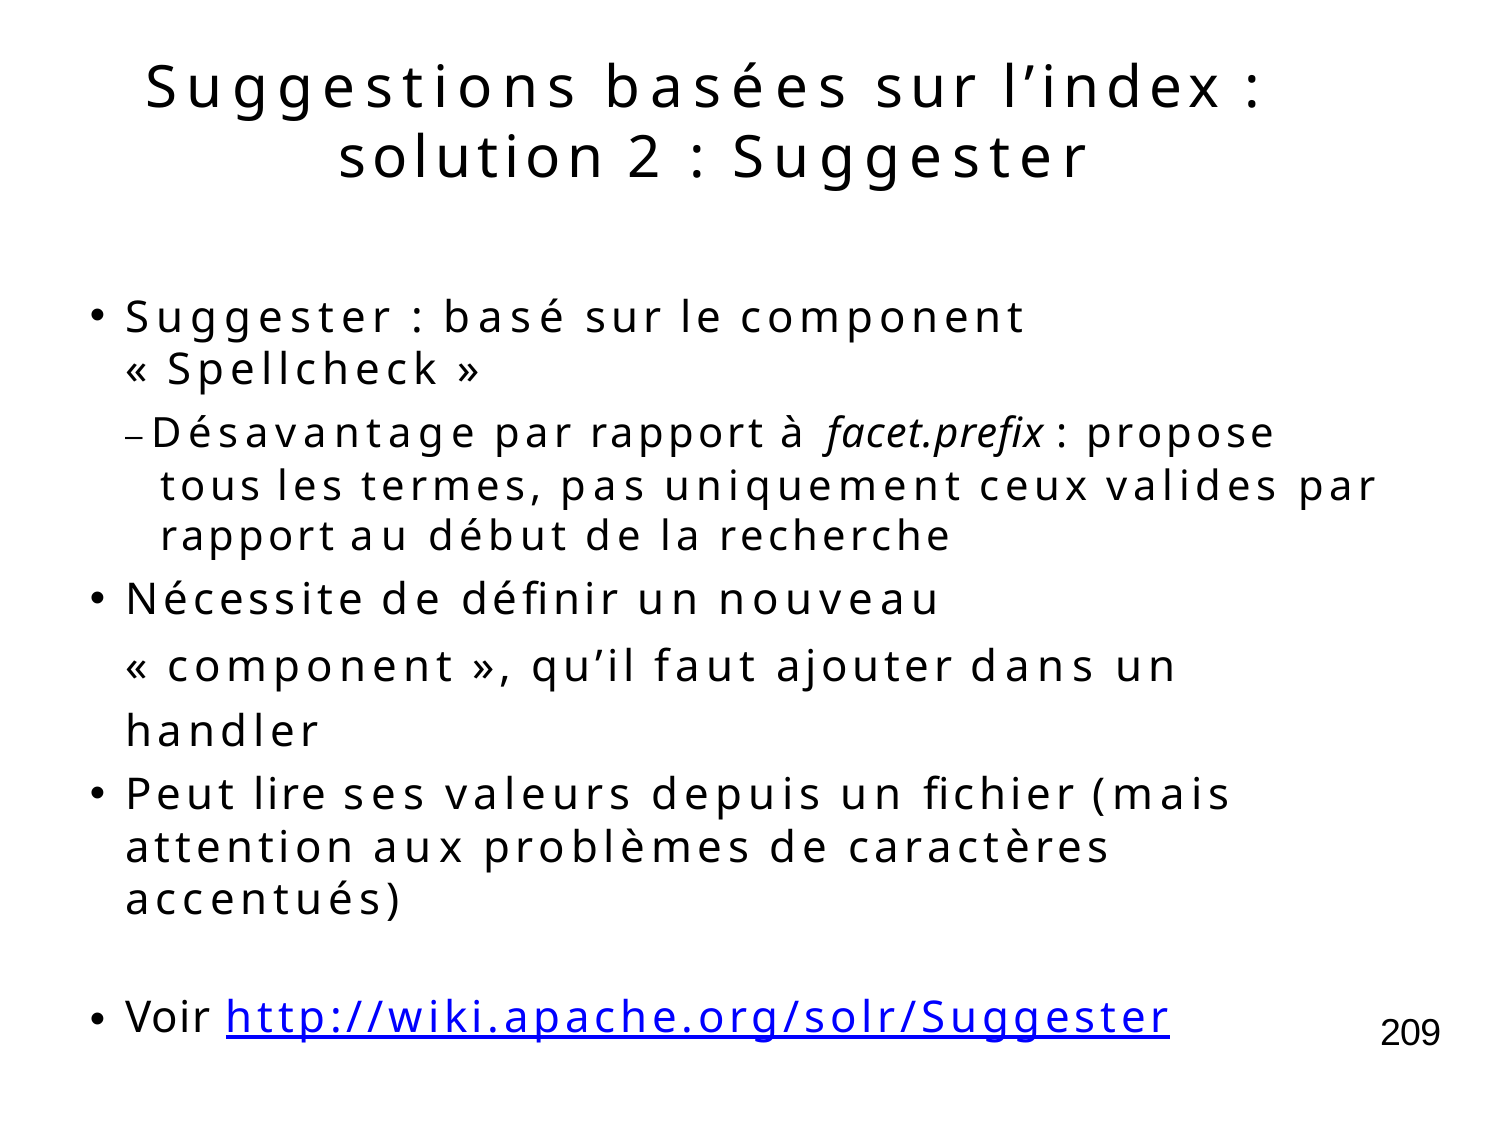

# Suggestions basées sur l’index : solution 2 : Suggester
Suggester : basé sur le component
« Spellcheck »
– Désavantage par rapport à facet.prefix : propose tous les termes, pas uniquement ceux valides par rapport au début de la recherche
Nécessite de définir un nouveau
« component », qu’il faut ajouter dans un handler
Peut lire ses valeurs depuis un fichier (mais
attention aux problèmes de caractères accentués)
Voir http://wiki.apache.org/solr/Suggester
209